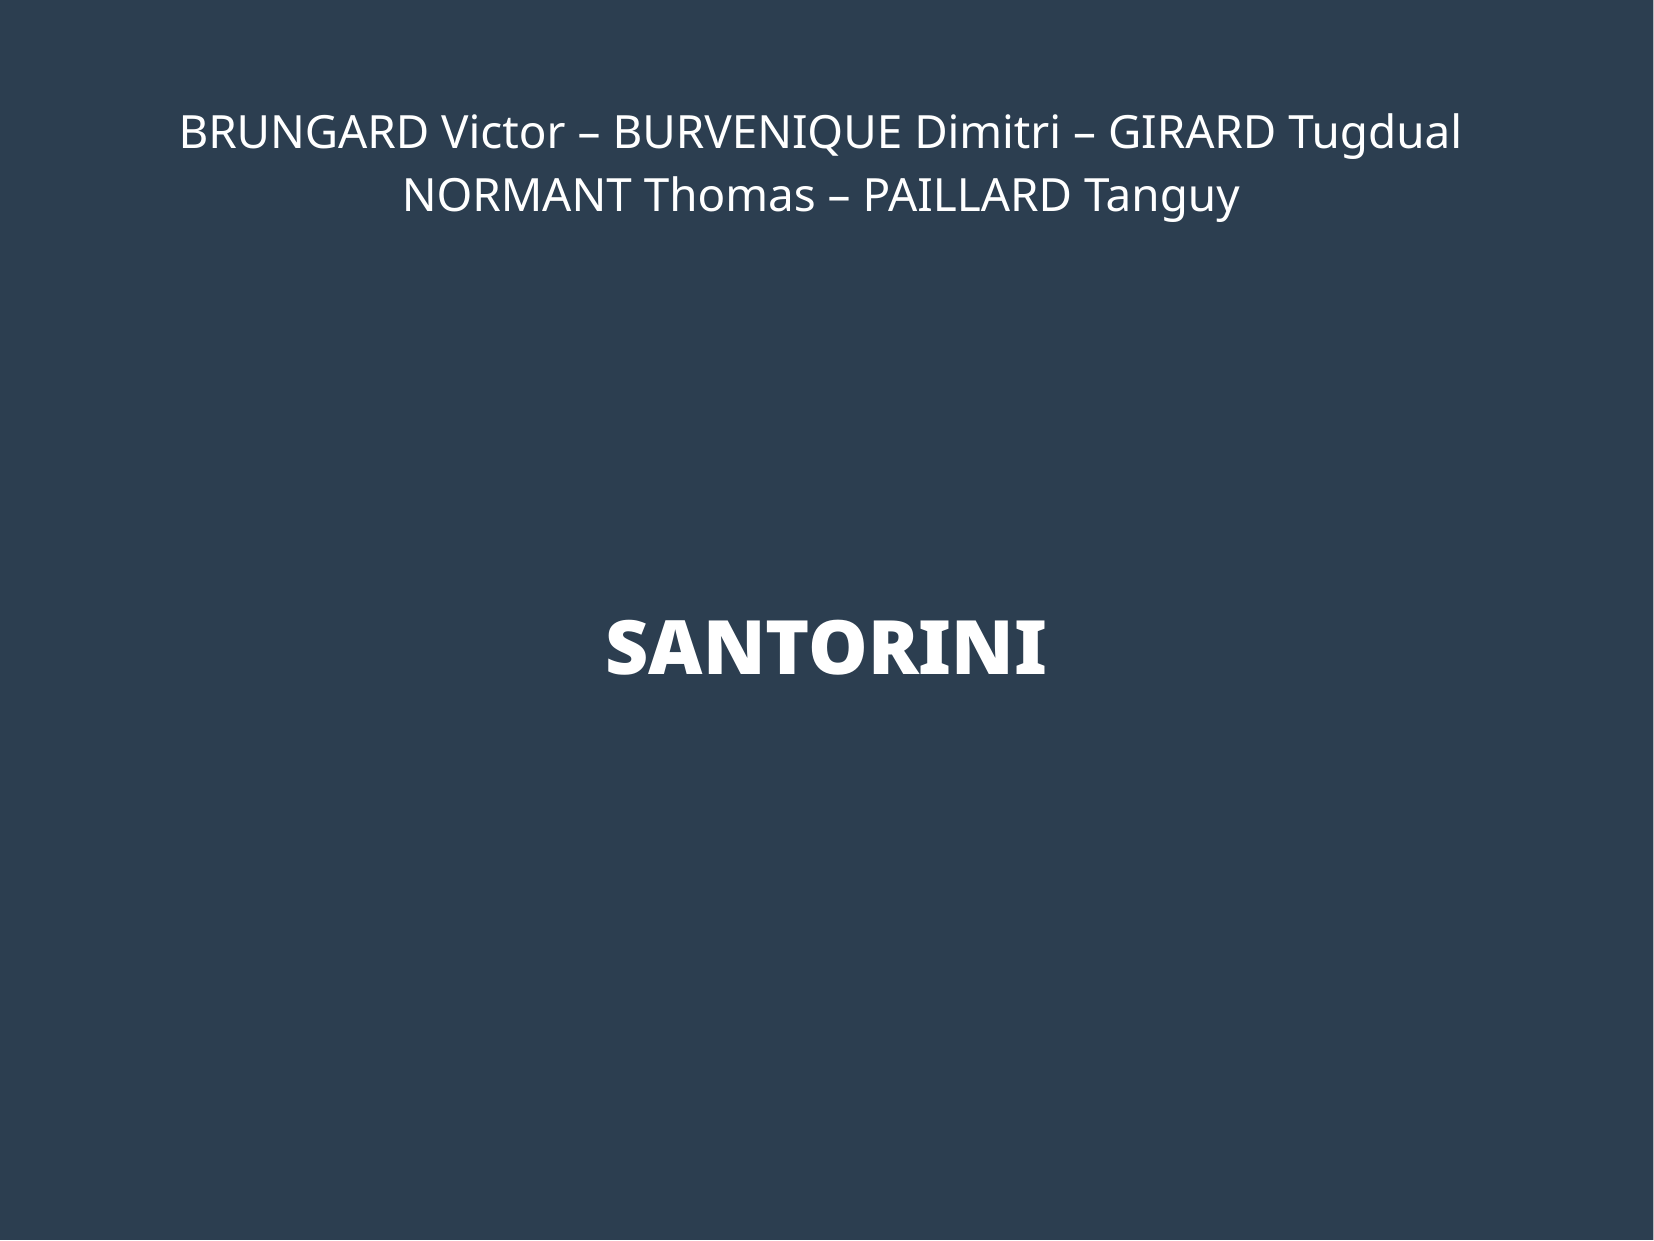

BRUNGARD Victor – BURVENIQUE Dimitri – GIRARD Tugdual
NORMANT Thomas – PAILLARD Tanguy
# SANTORINI